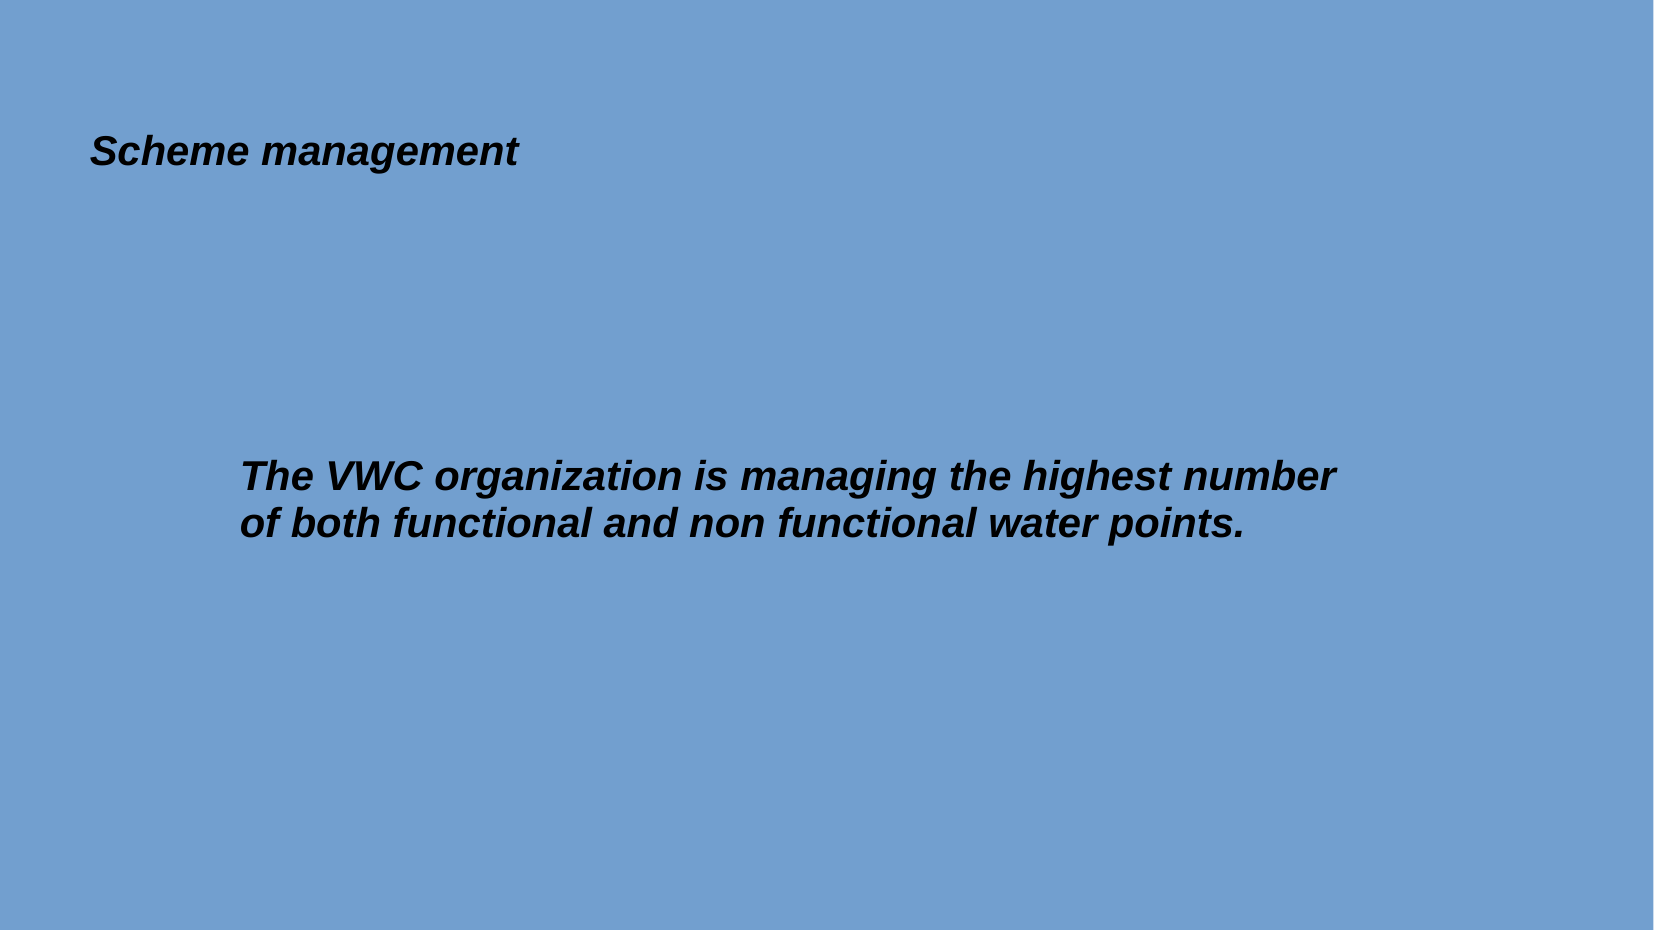

Scheme management
The VWC organization is managing the highest number of both functional and non functional water points.